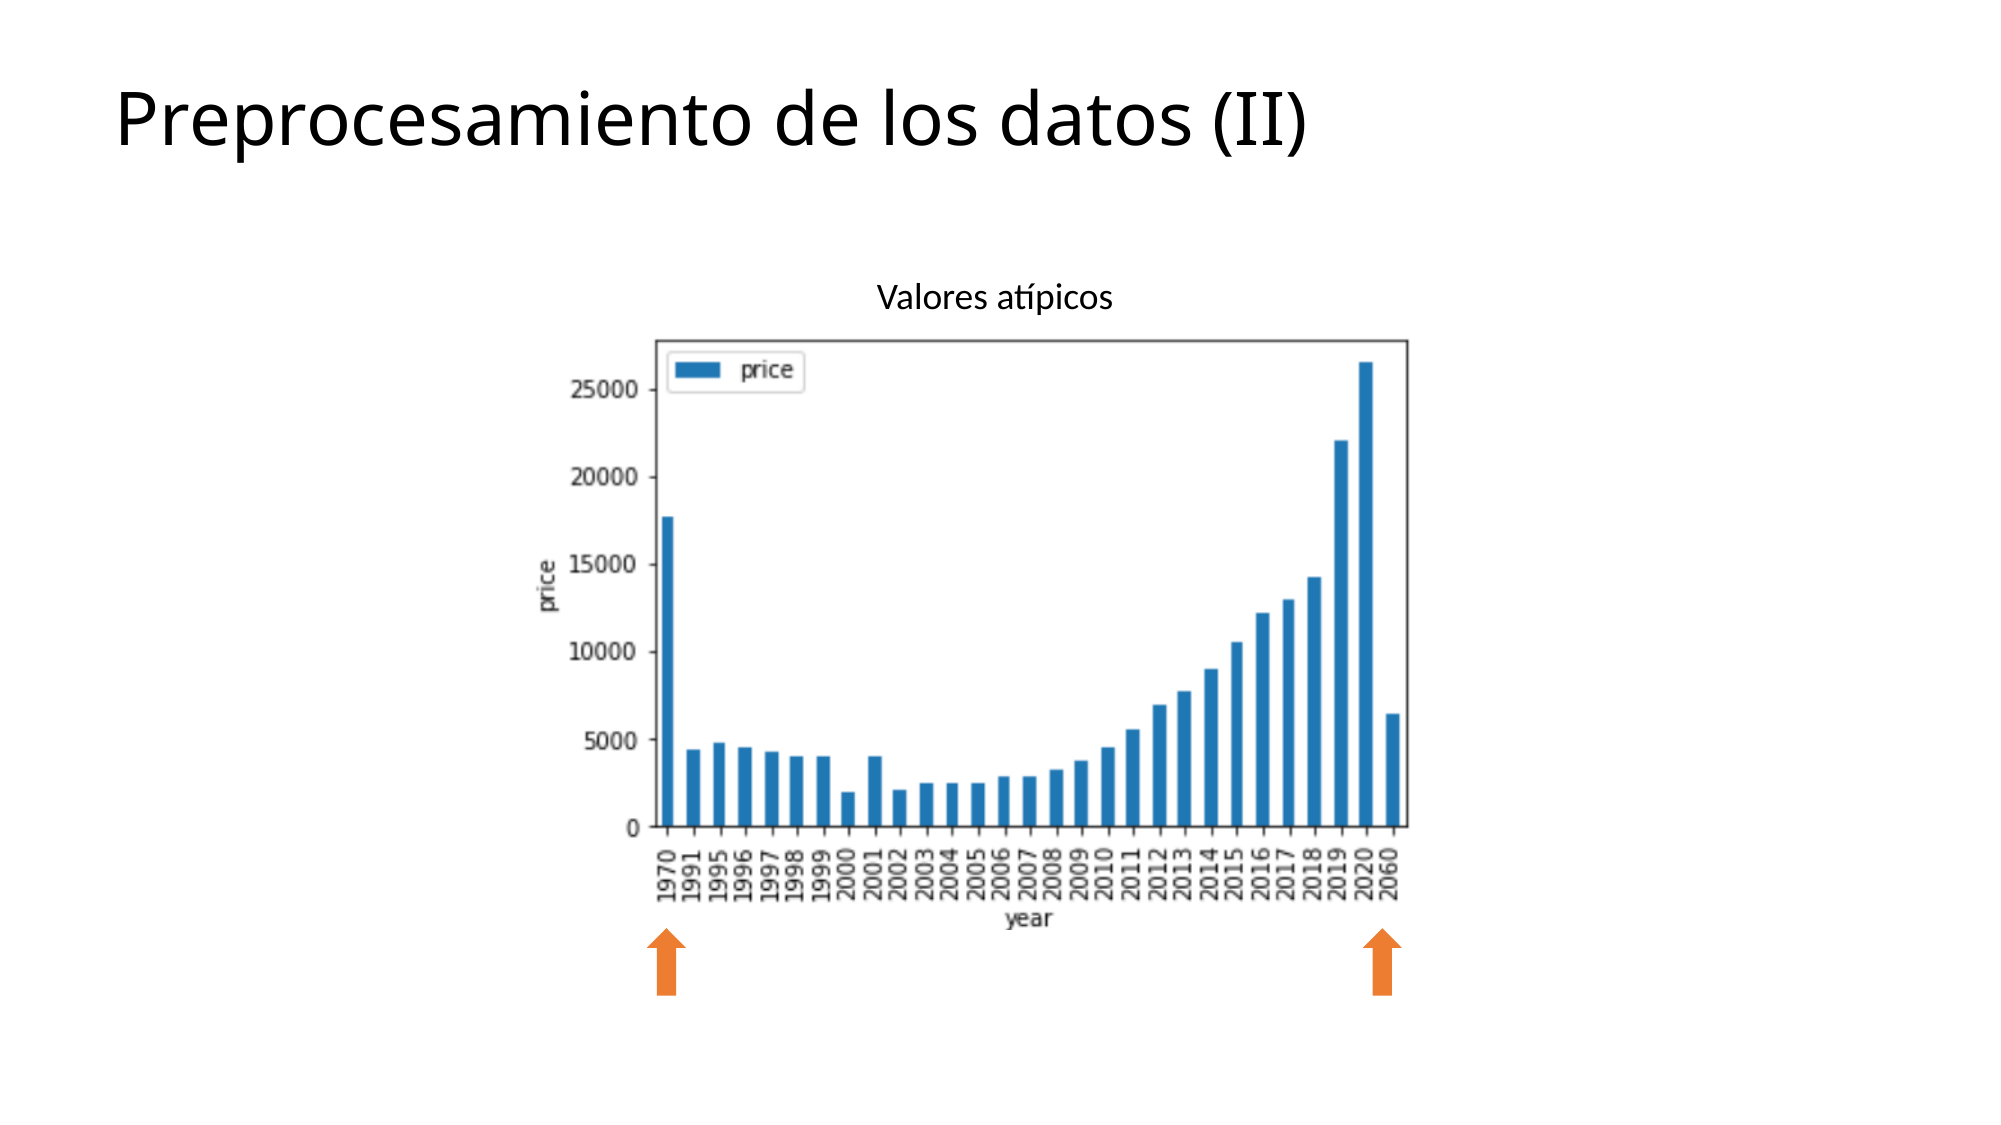

# Preprocesamiento de los datos (II)
Valores atípicos